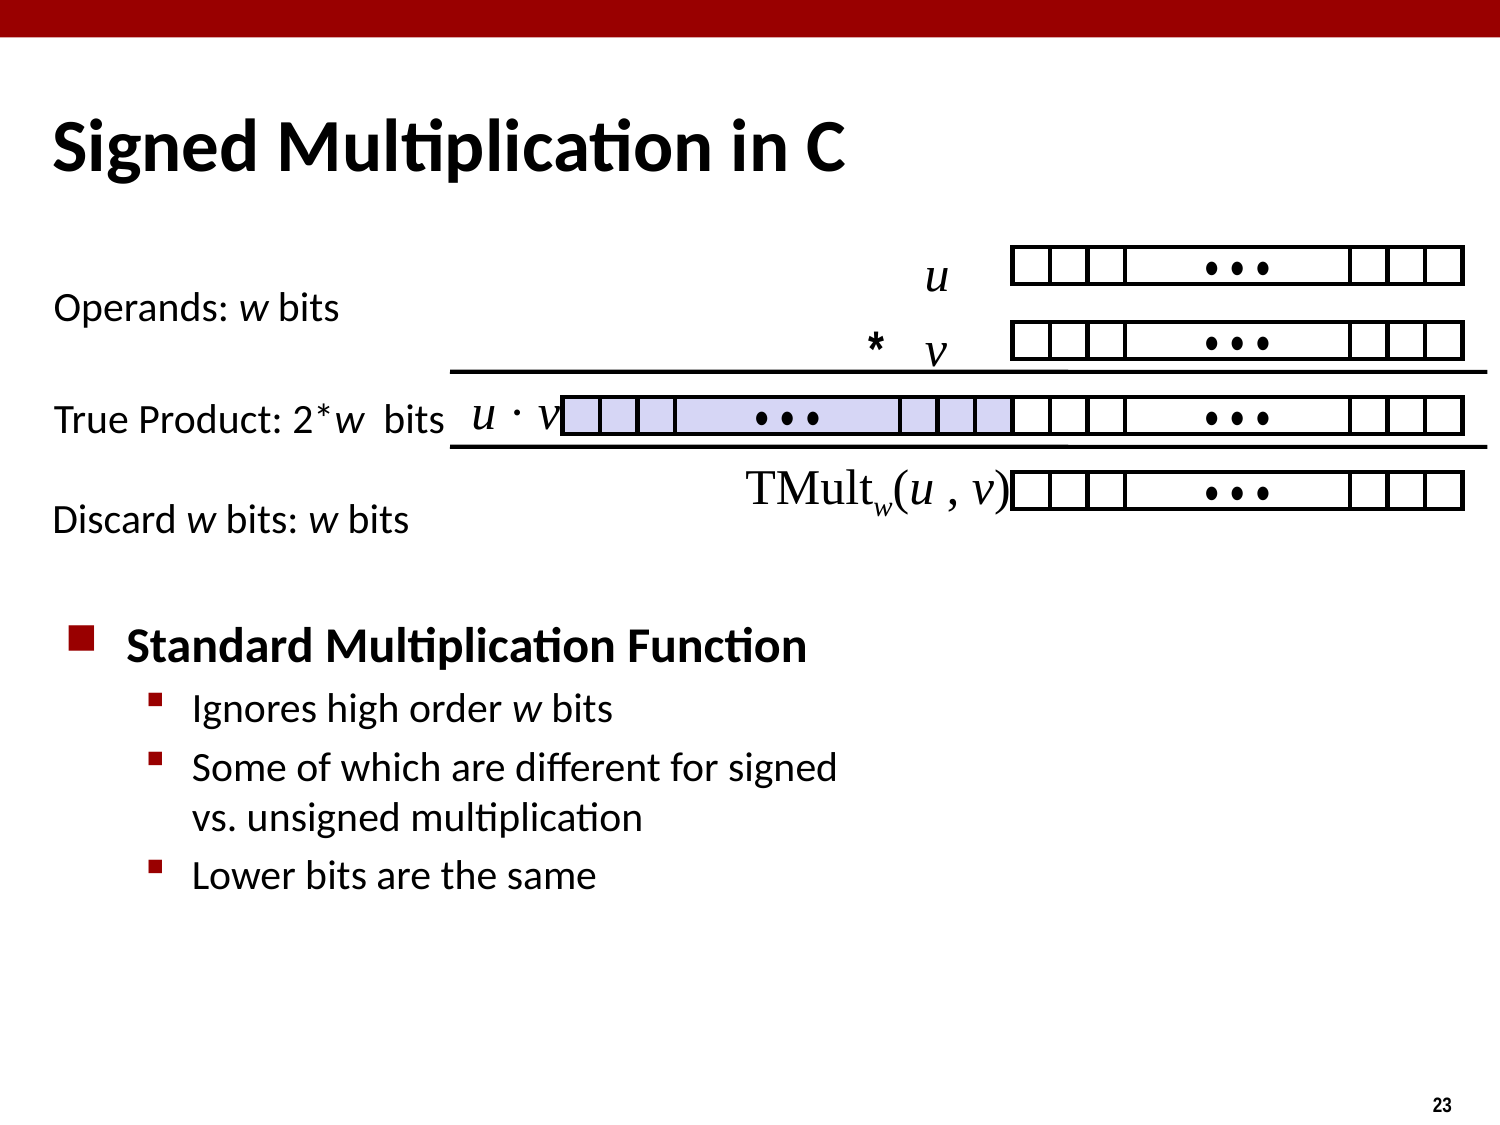

# Signed Multiplication in C
u
• • •
Operands: w bits
*
v
• • •
u · v
True Product: 2*w bits
• • •
• • •
TMultw(u , v)
• • •
Discard w bits: w bits
Standard Multiplication Function
Ignores high order w bits
Some of which are different for signed vs. unsigned multiplication
Lower bits are the same